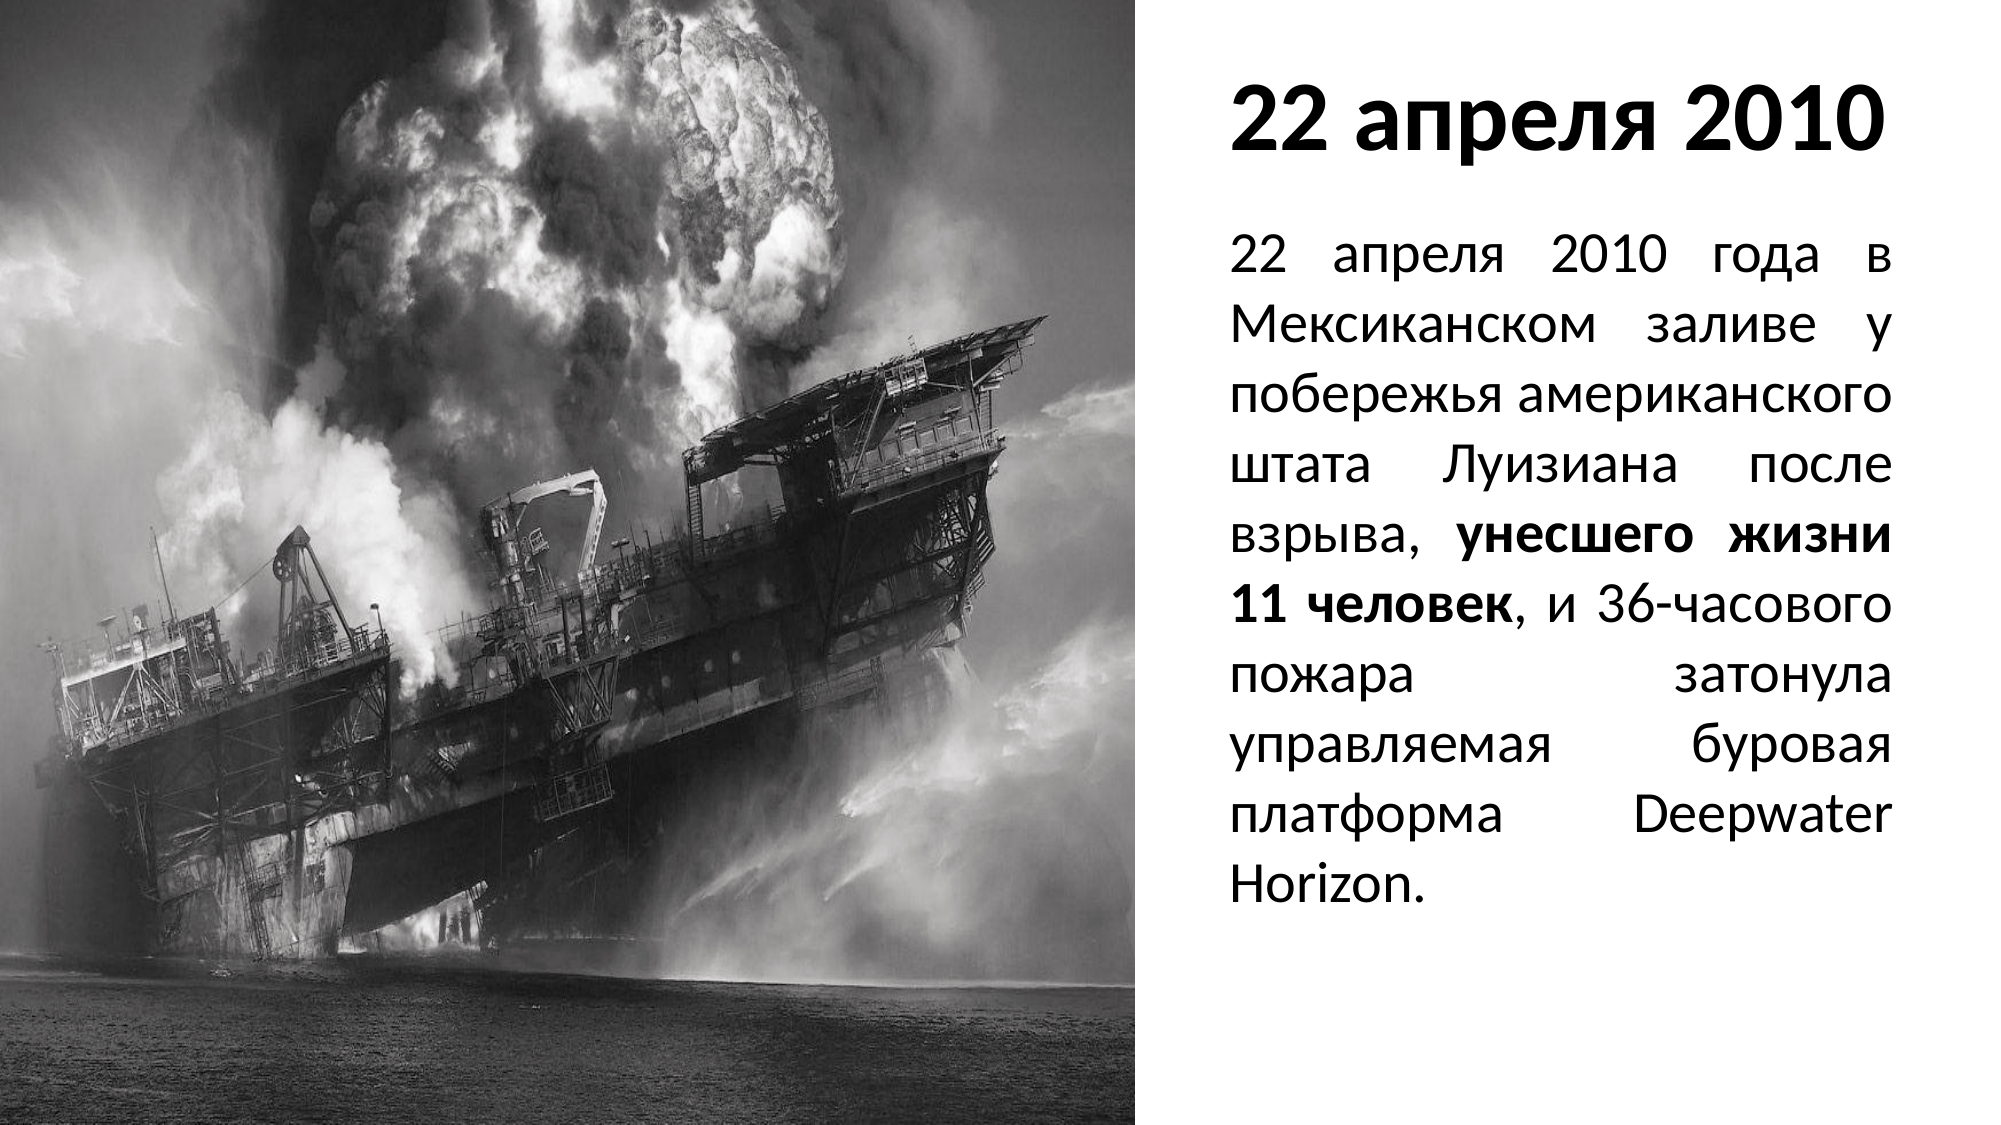

22 апреля 2010
22 апреля 2010 года в Мексиканском заливе у побережья американского штата Луизиана после взрыва, унесшего жизни 11 человек, и 36-часового пожара затонула управляемая буровая платформа Deepwater Horizon.